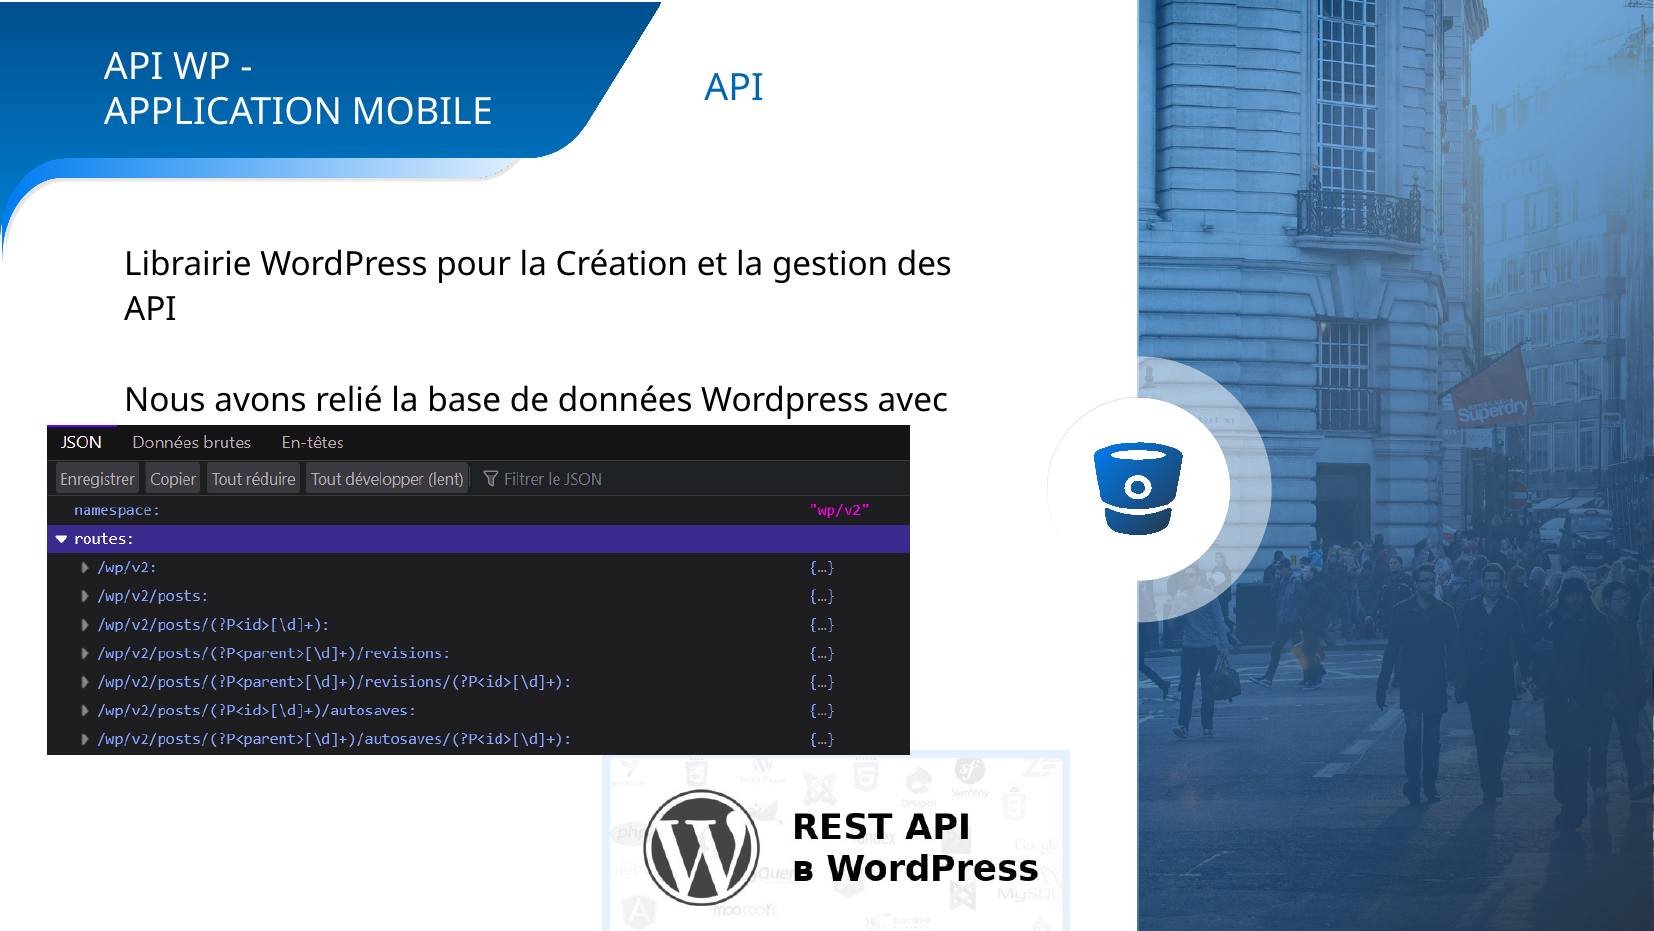

API WP -
APPLICATION MOBILE
API
Librairie WordPress pour la Création et la gestion des API
Nous avons relié la base de données Wordpress avec l’application mobile